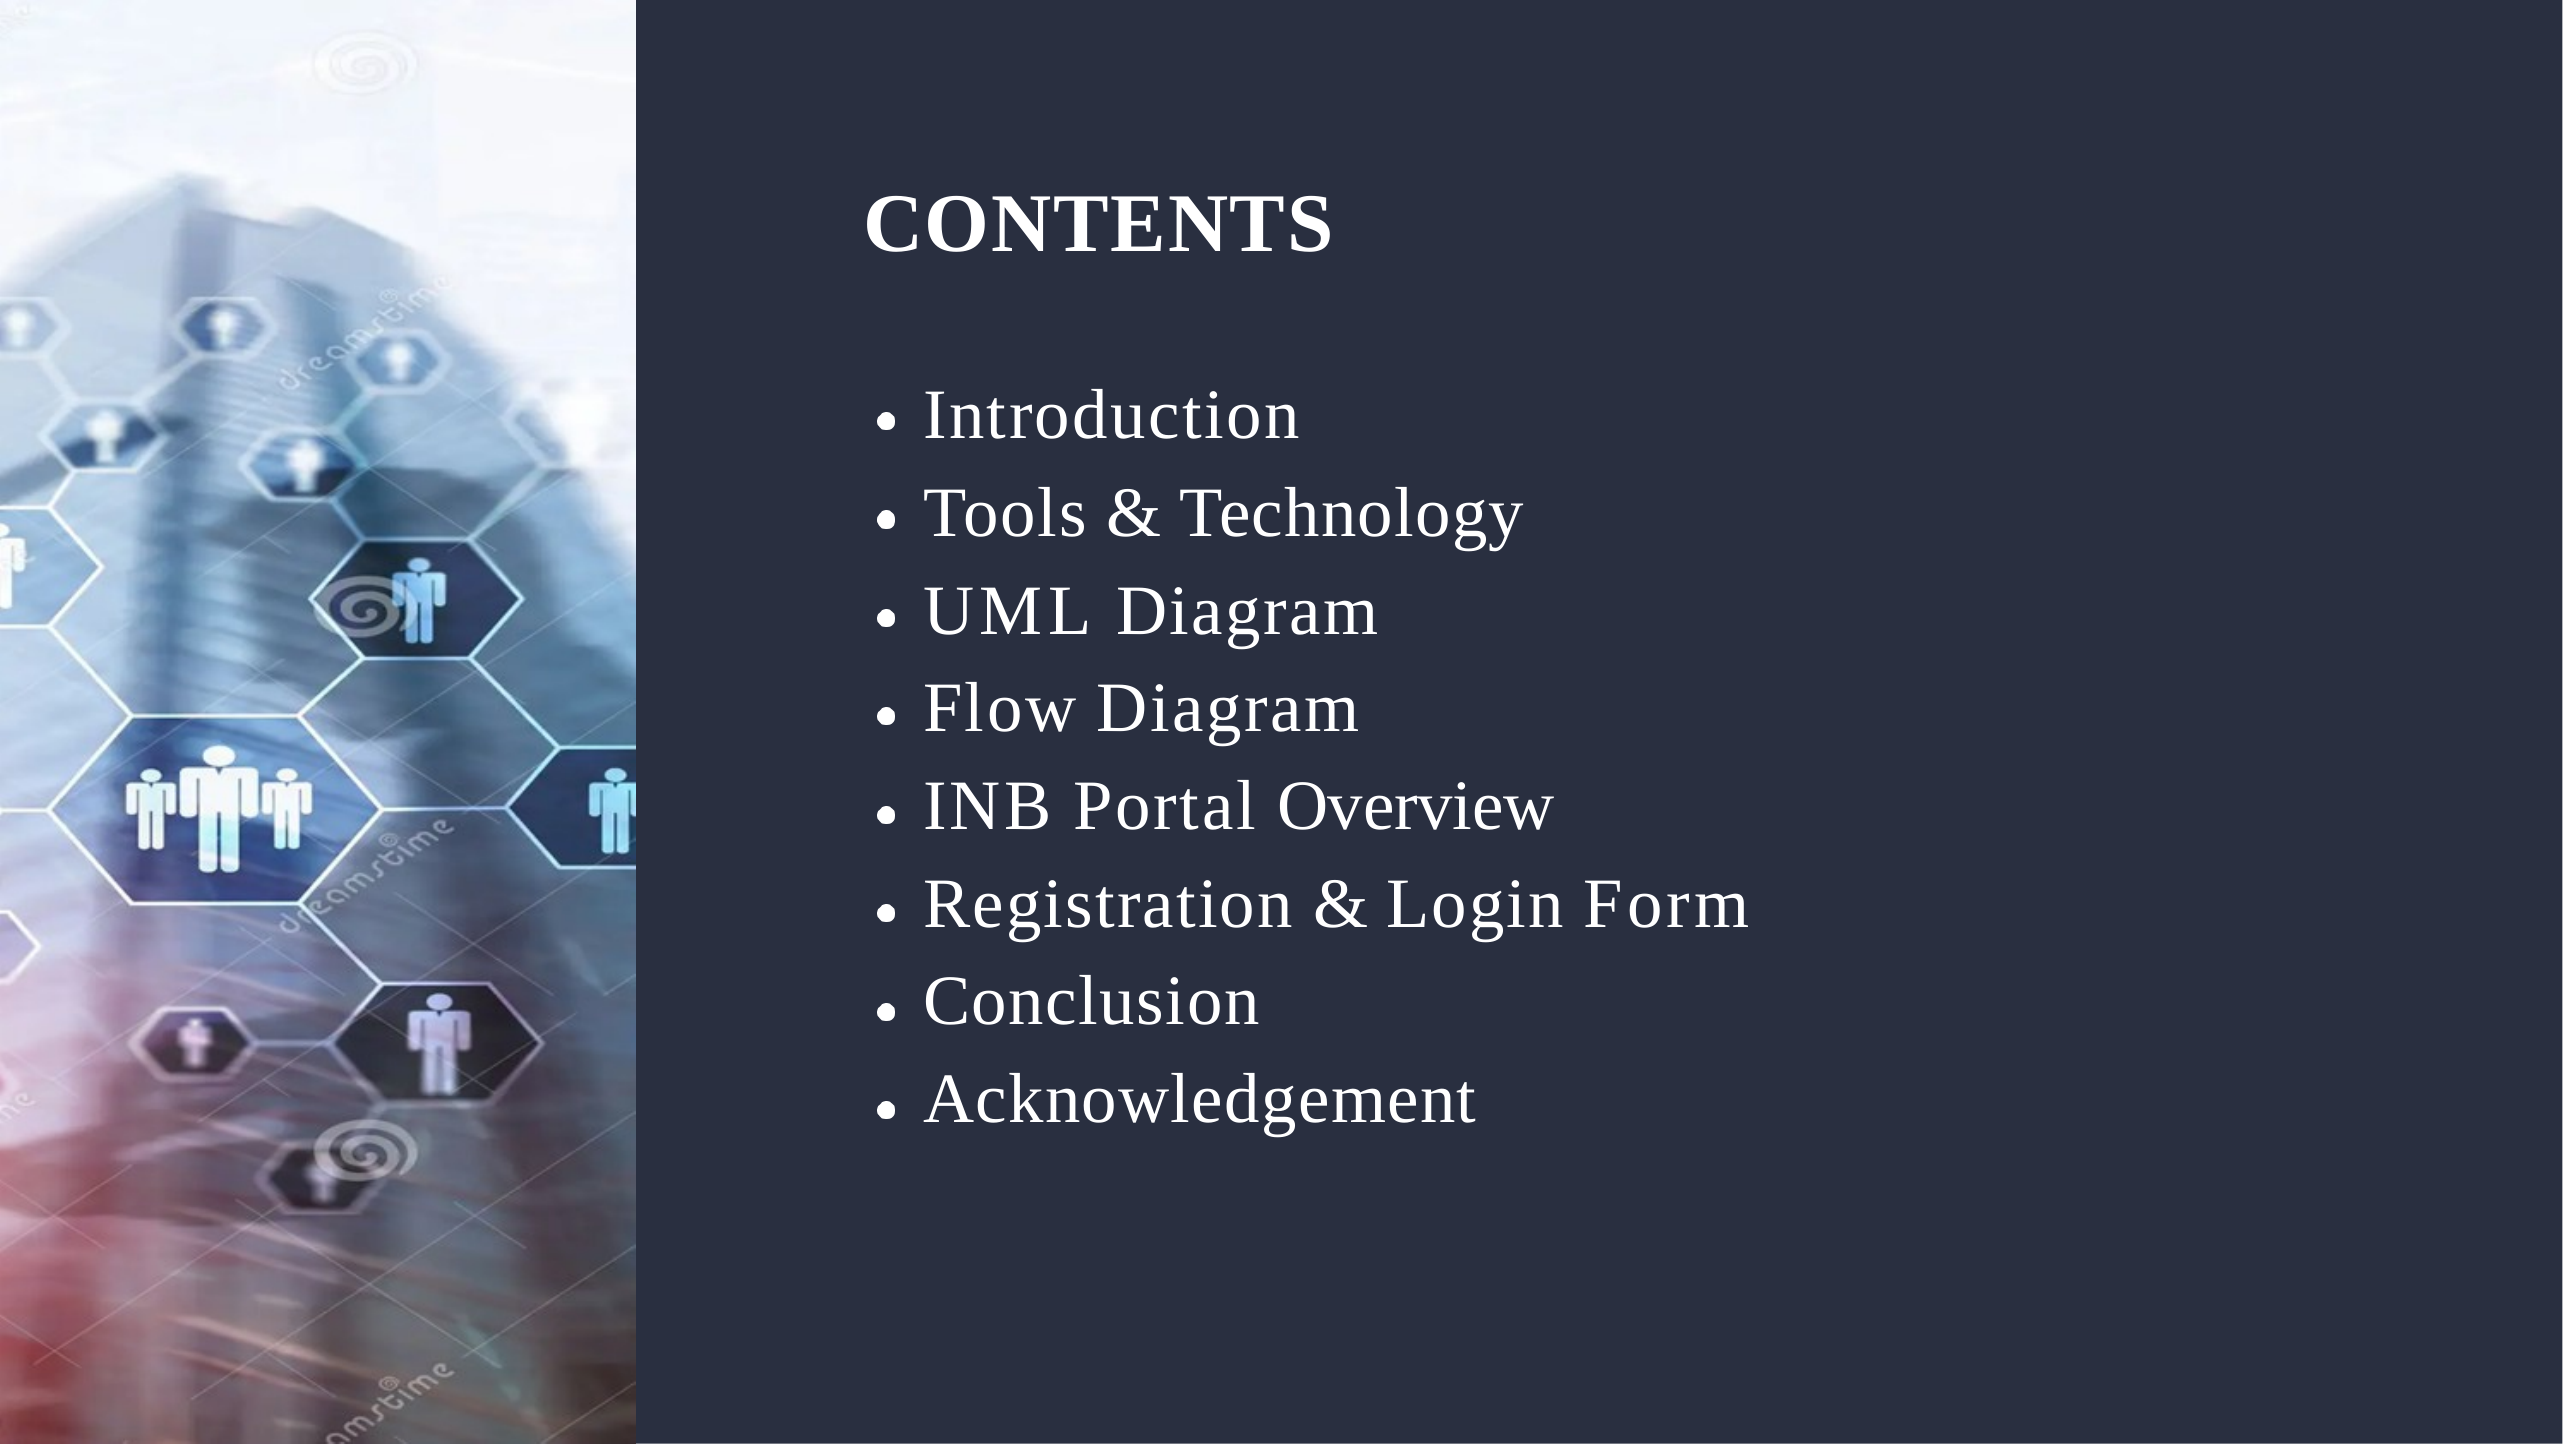

# CONTENTS
Introduction
Tools & Technology UML Diagram Flow Diagram
INB Portal Overview Registration & Login Form Conclusion Acknowledgement